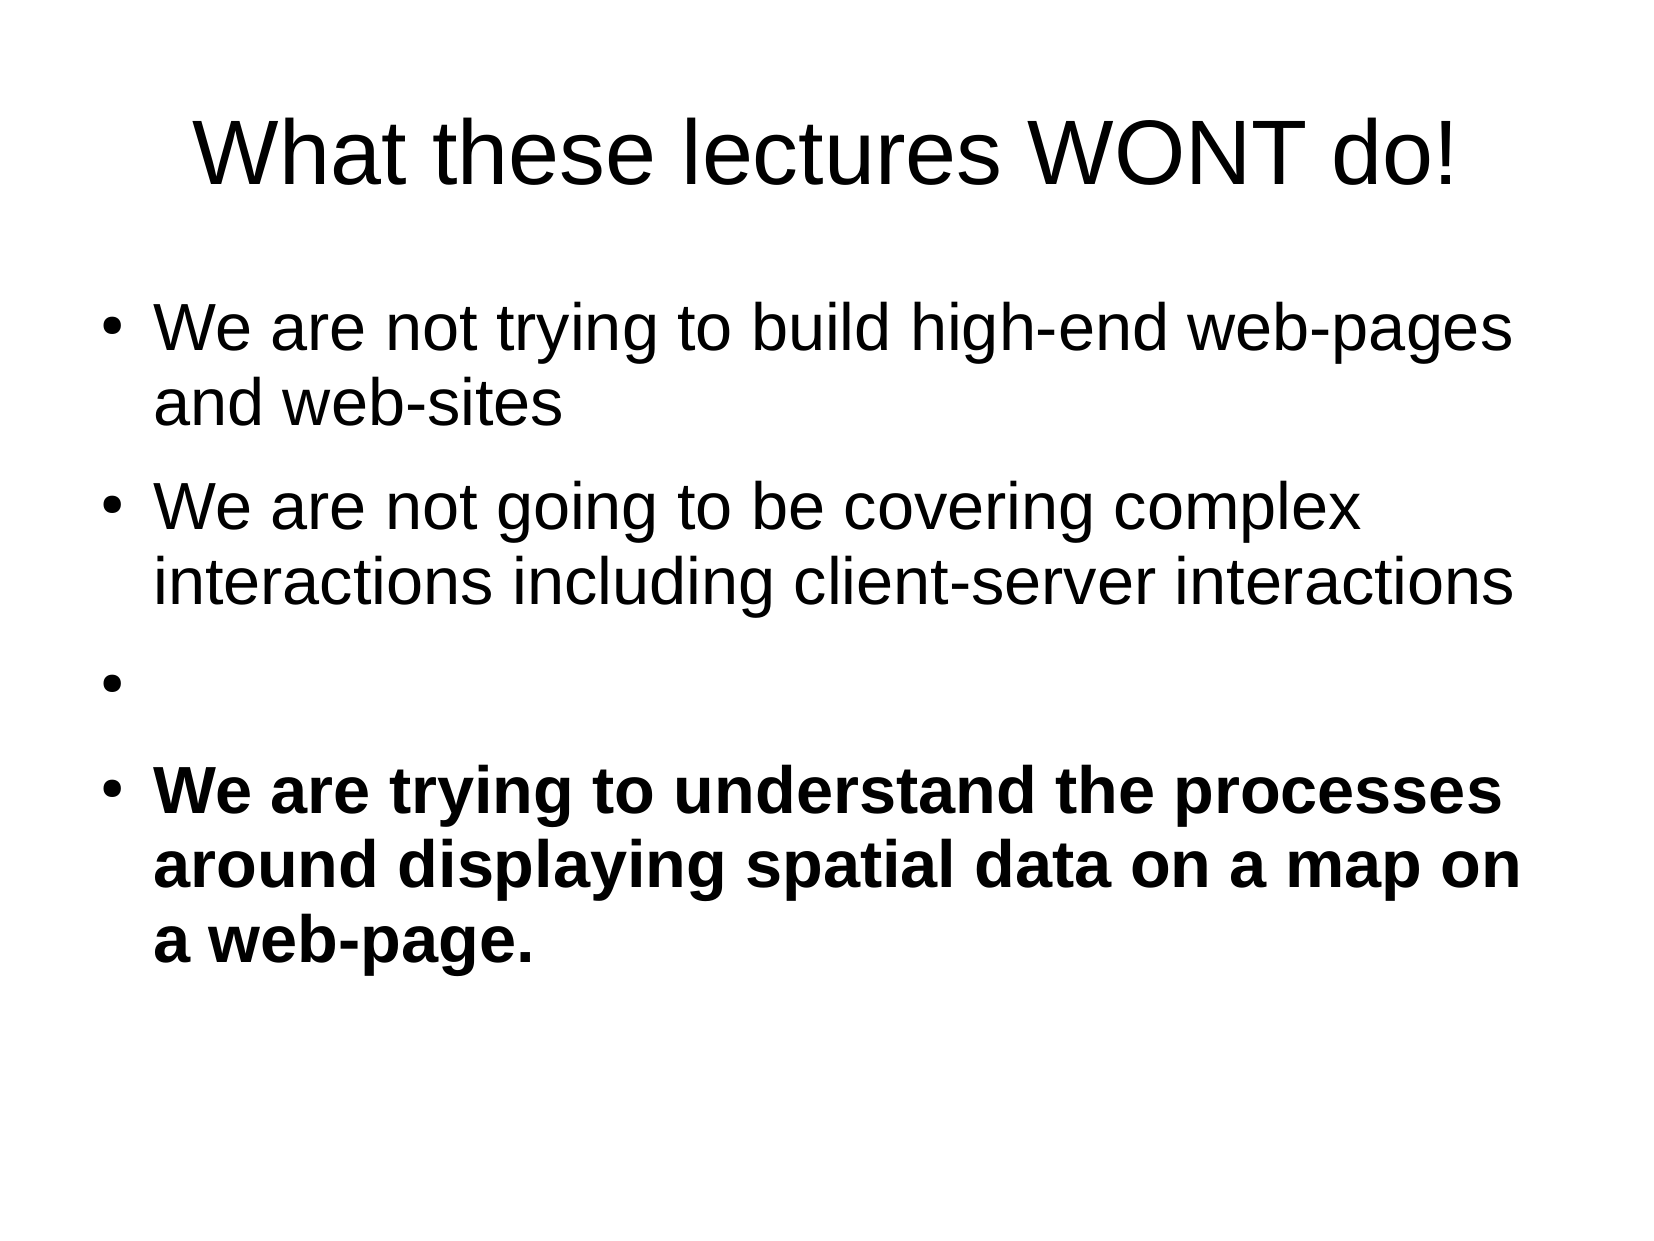

# What these lectures WONT do!
We are not trying to build high-end web-pages and web-sites
We are not going to be covering complex interactions including client-server interactions
We are trying to understand the processes around displaying spatial data on a map on a web-page.